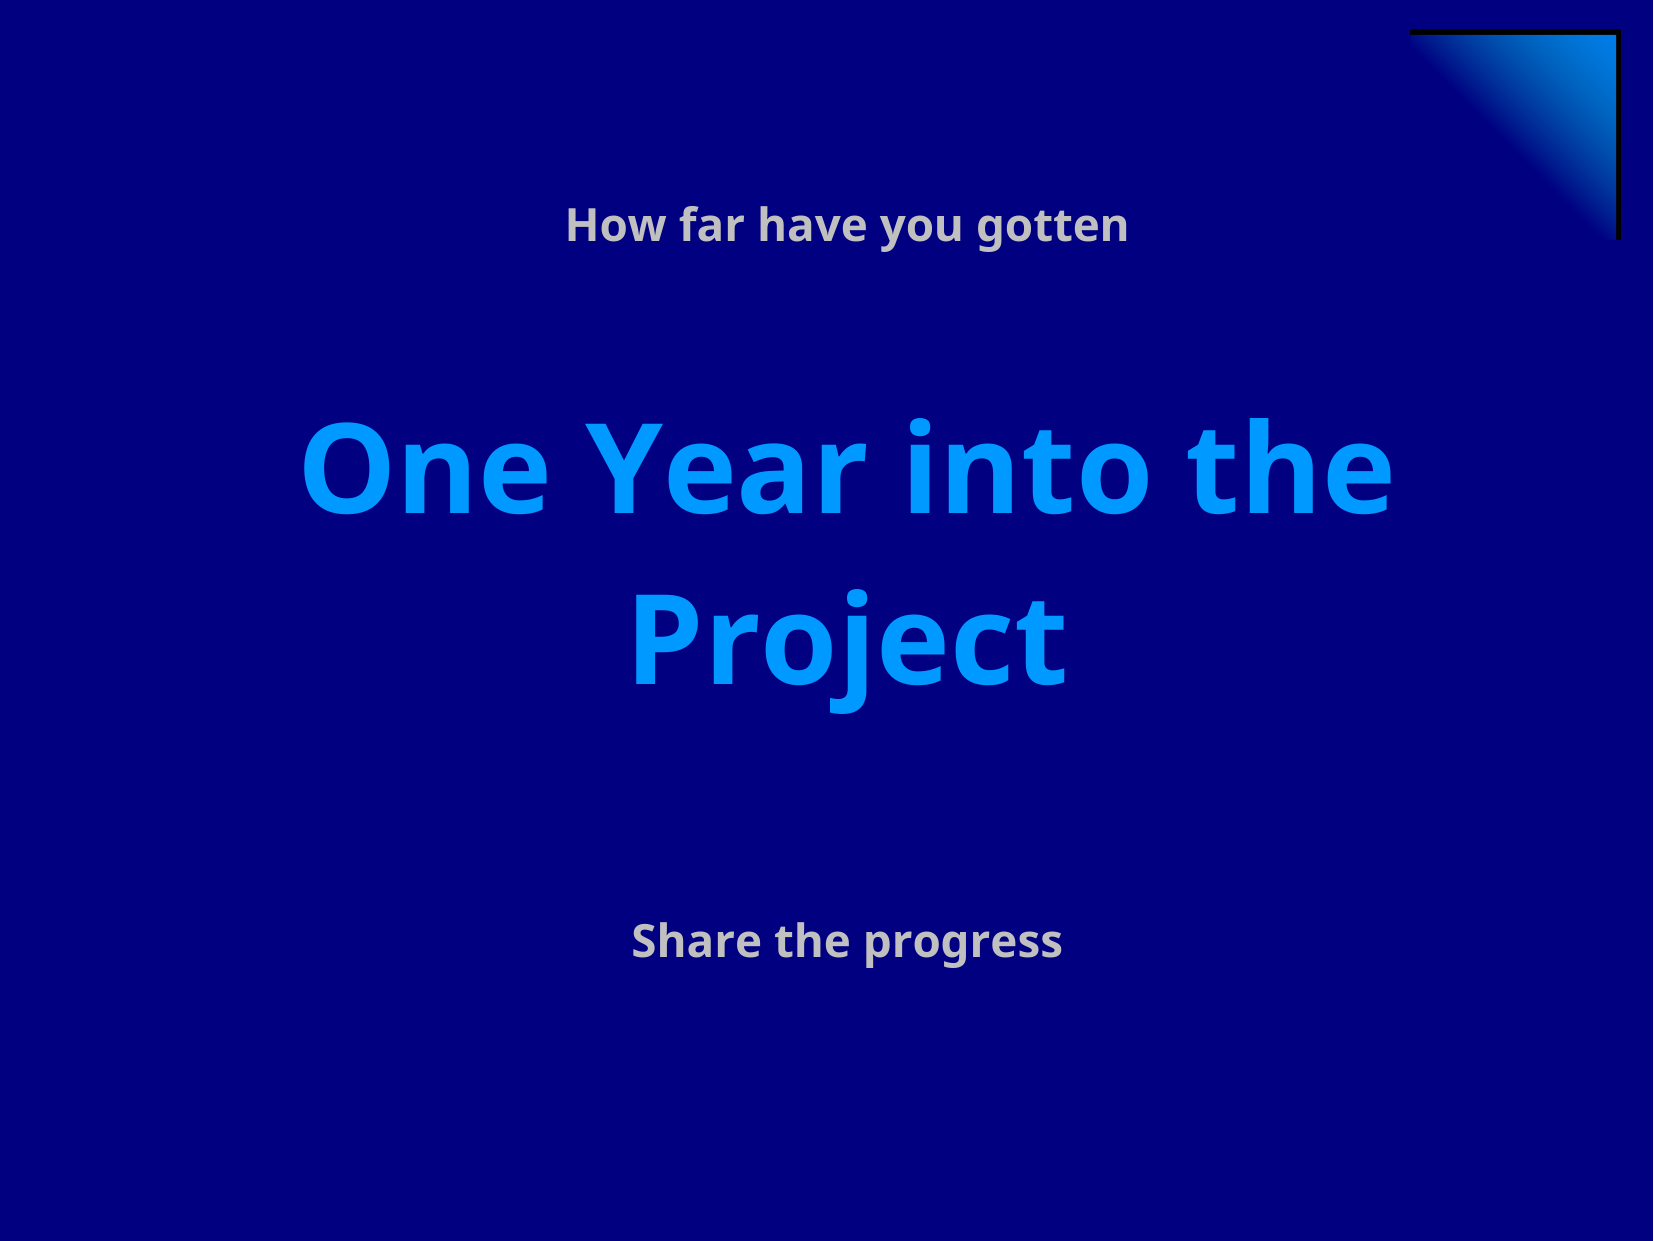

How far have you gotten
One Year into the Project
Share the progress